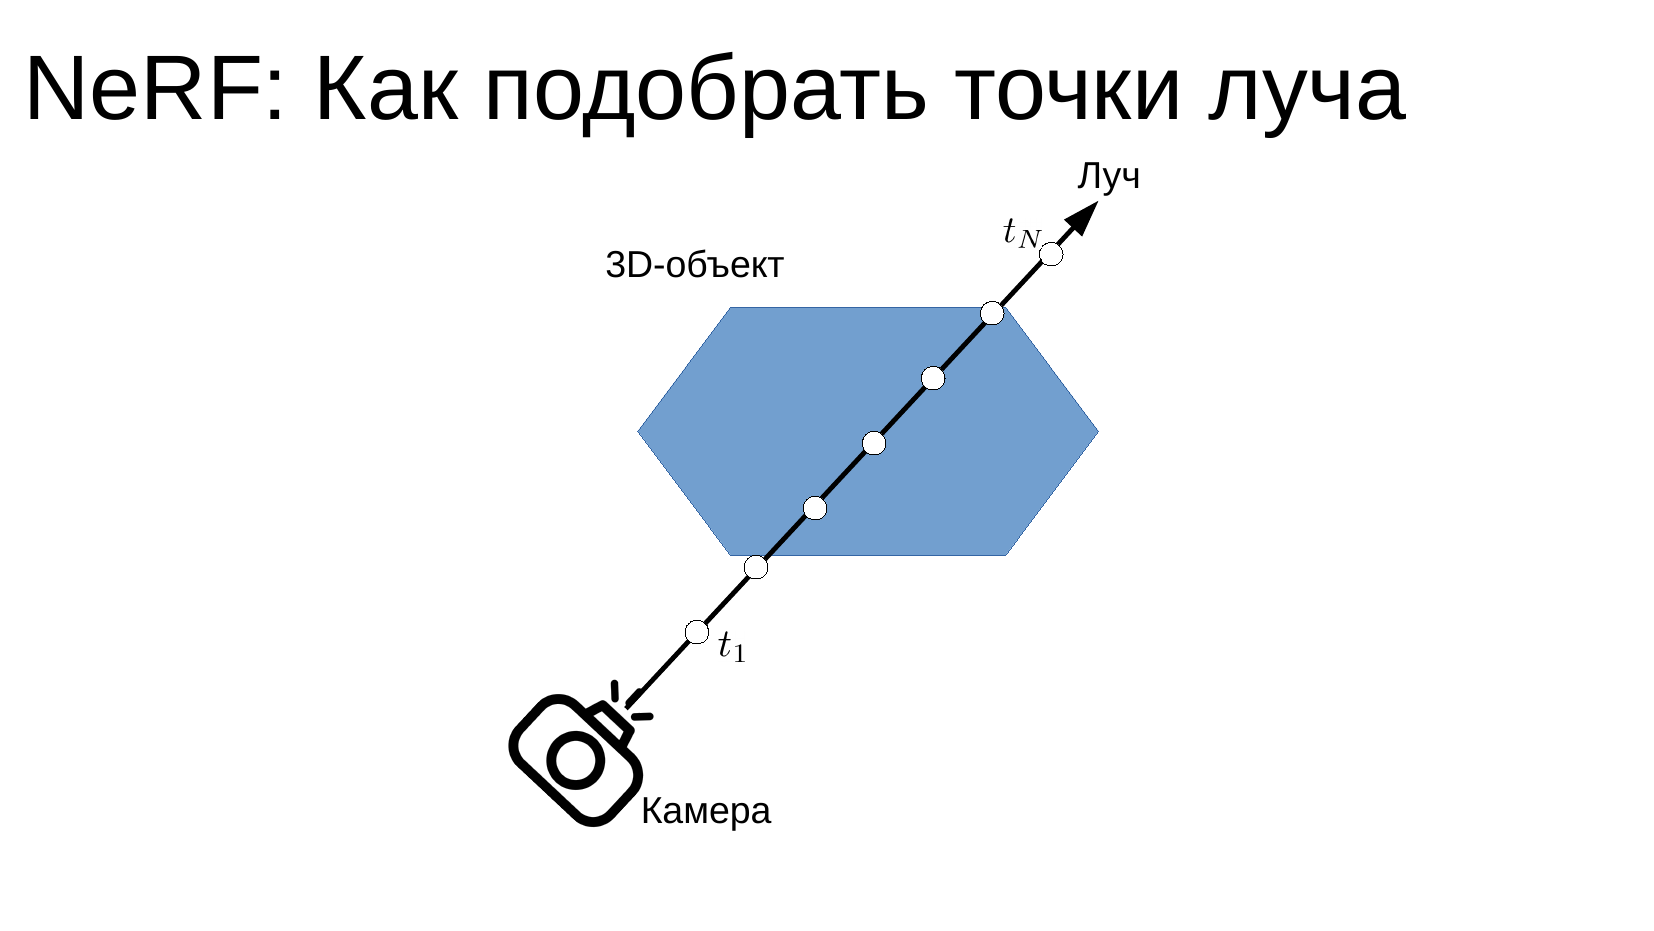

# NeRF: Как подобрать точки луча
Луч
3D-объект
Камера